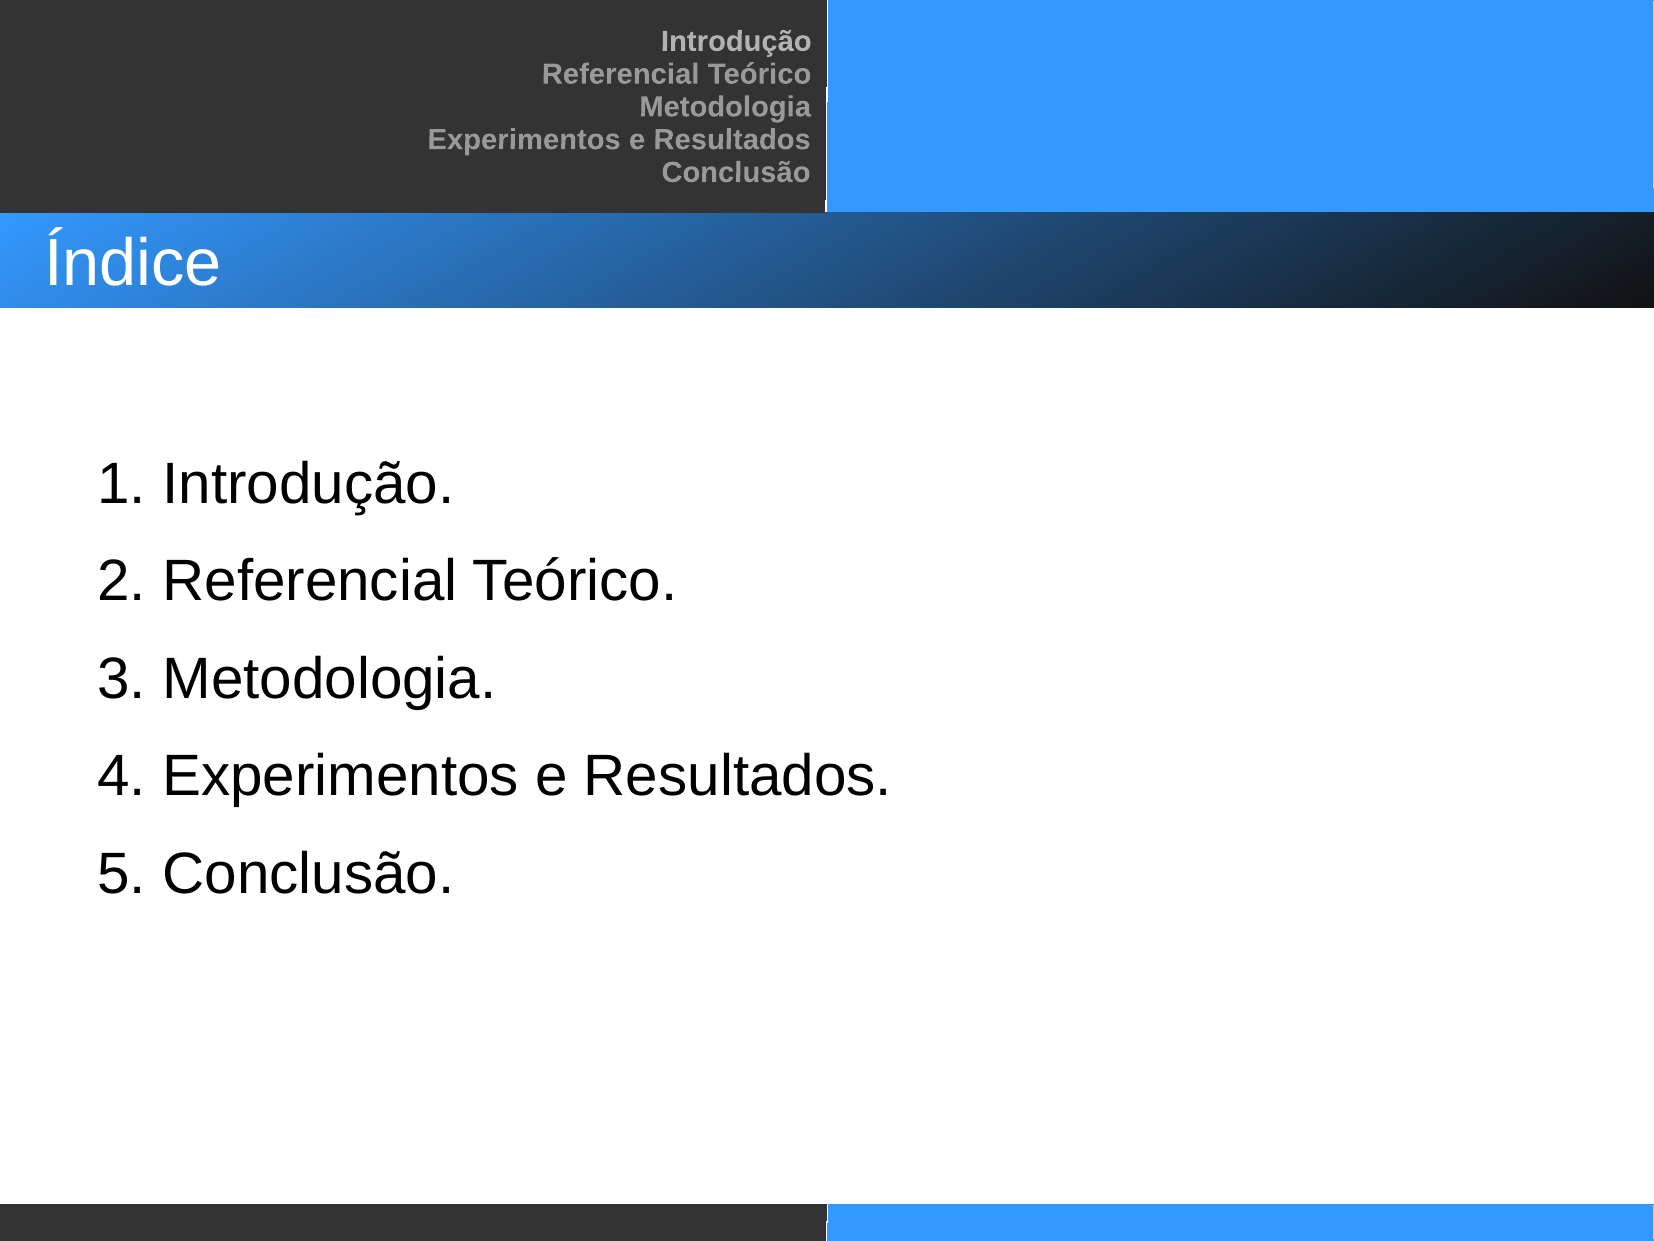

Introdução
Referencial Teórico
Metodologia
Experimentos e Resultados
Conclusão
Índice
 Introdução.
 Referencial Teórico.
 Metodologia.
 Experimentos e Resultados.
 Conclusão.